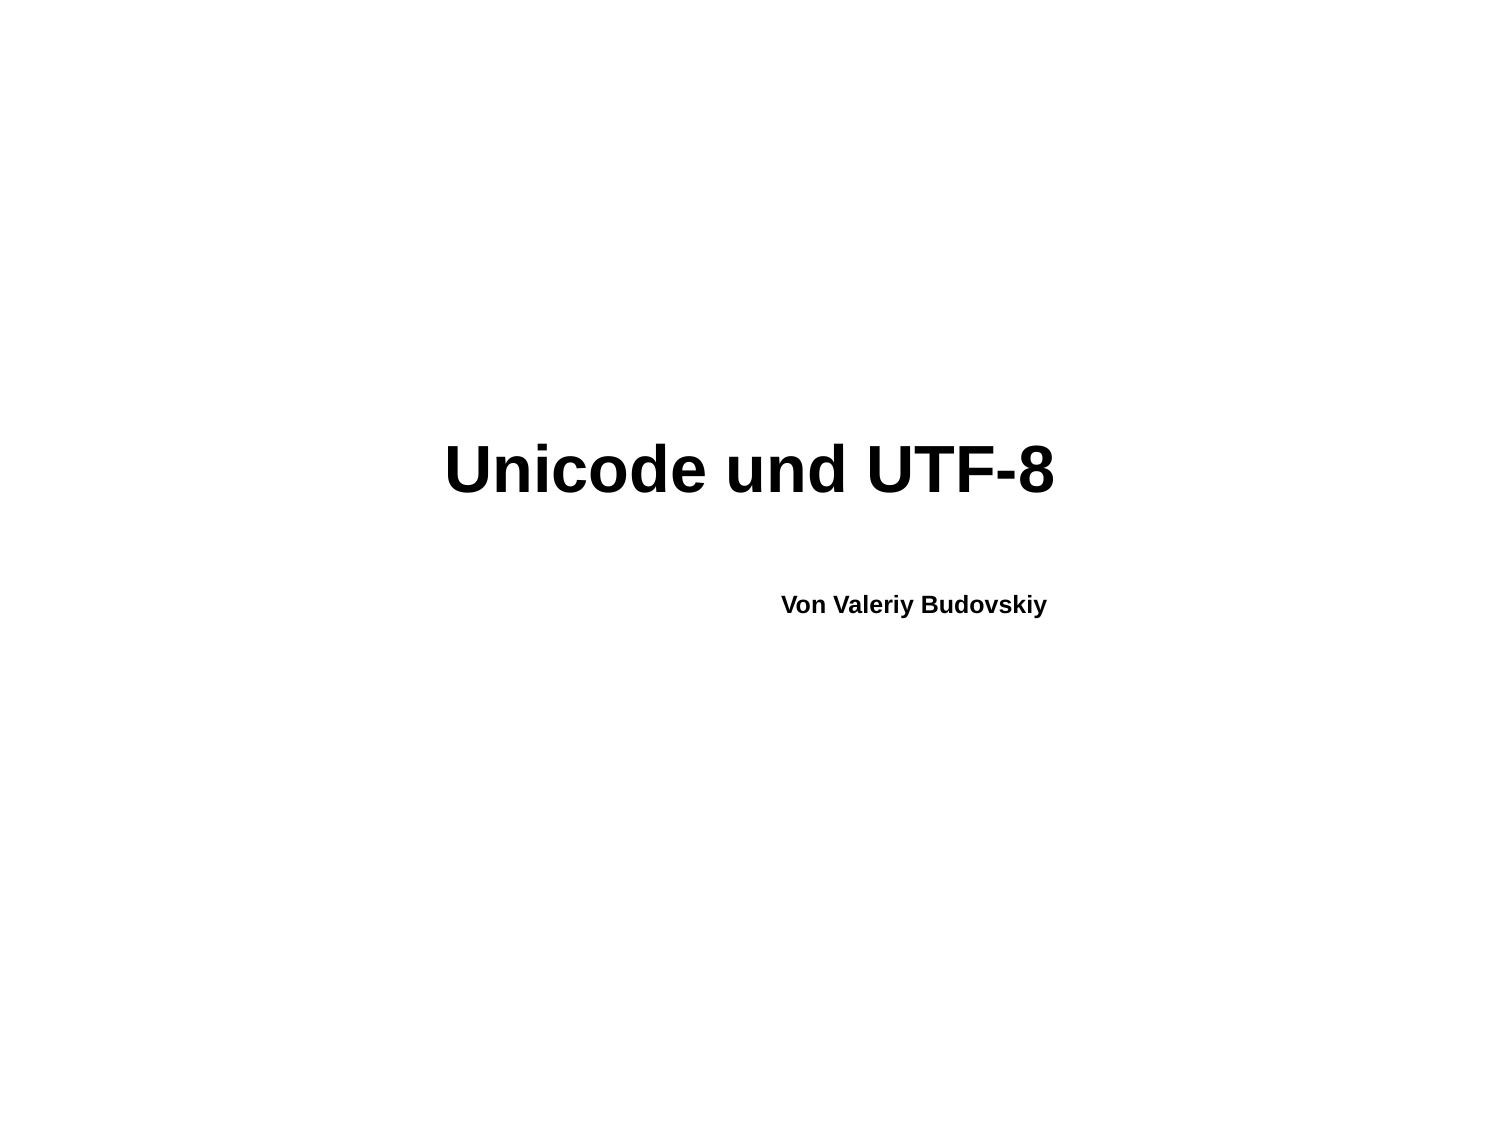

# Unicode und UTF-8
 Von Valeriy Budovskiy